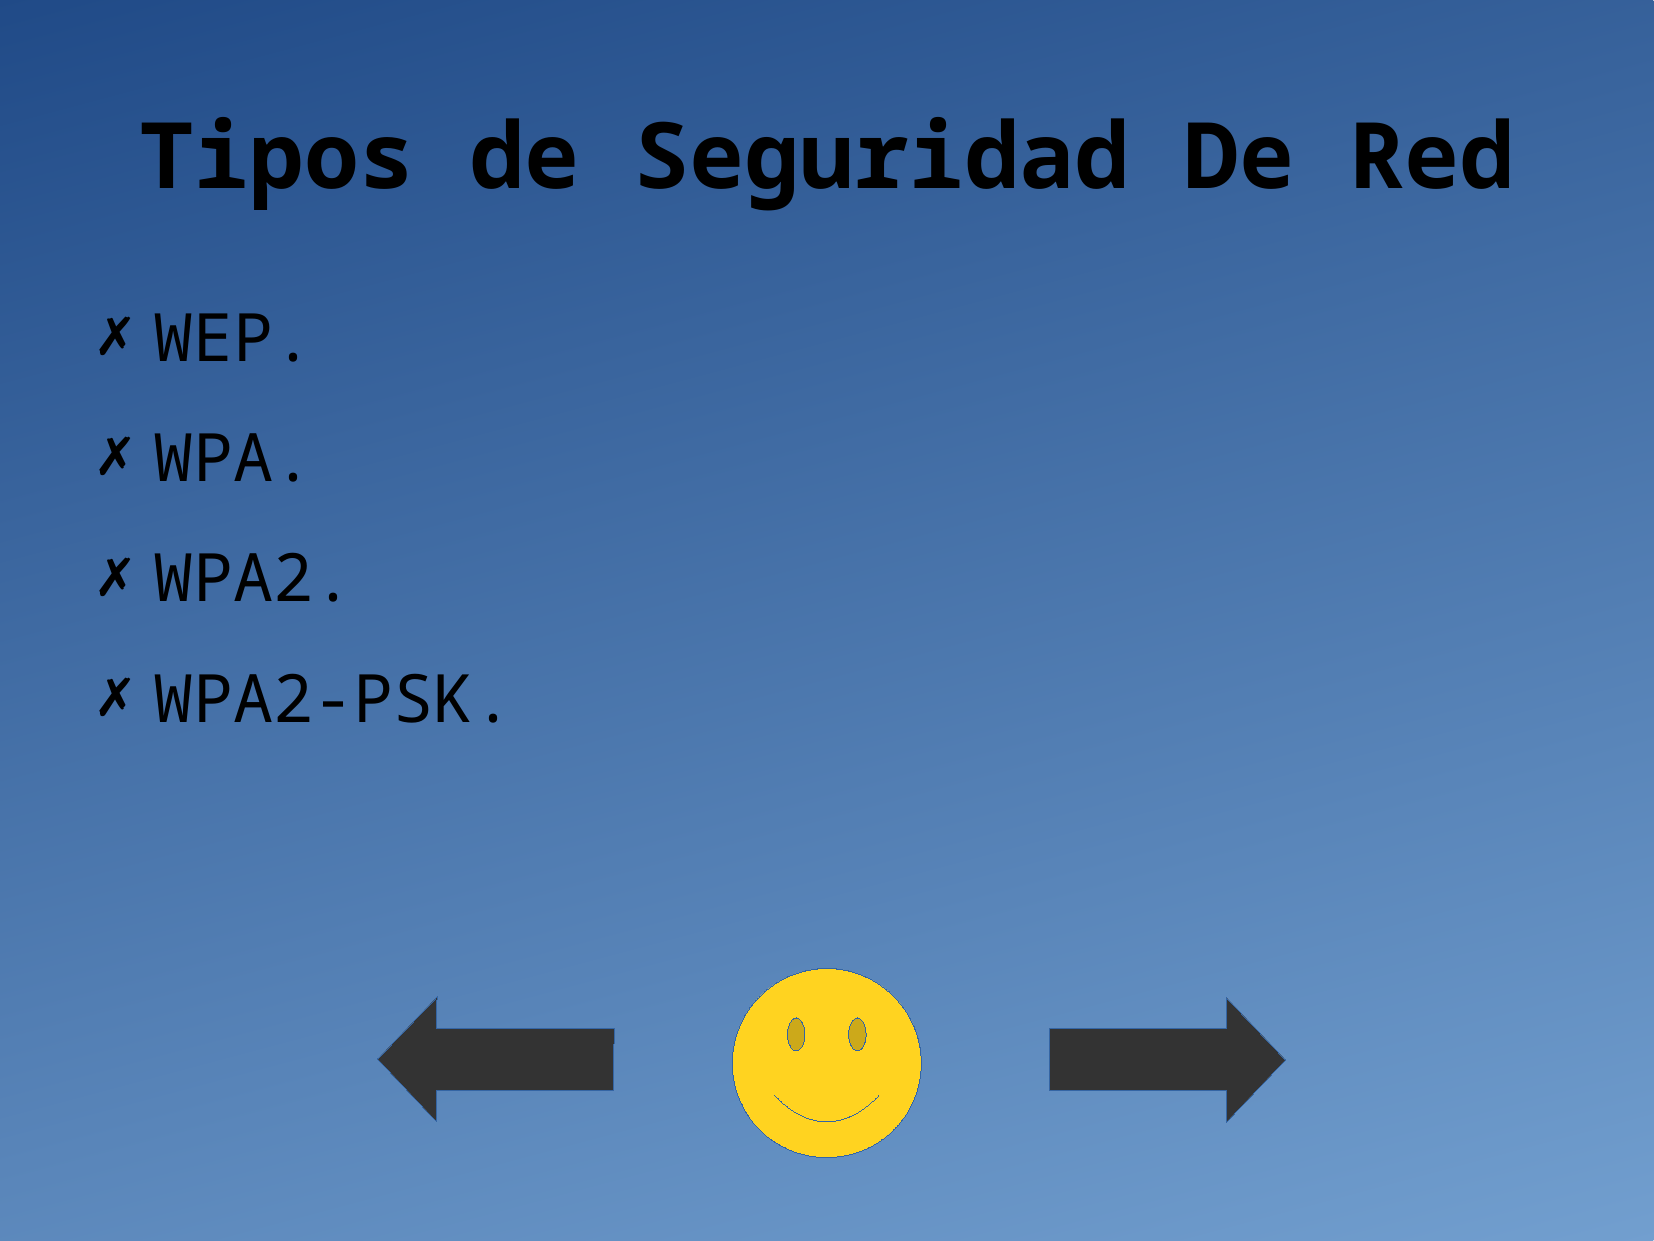

# Tipos de Seguridad De Red
WEP.
WPA.
WPA2.
WPA2-PSK.